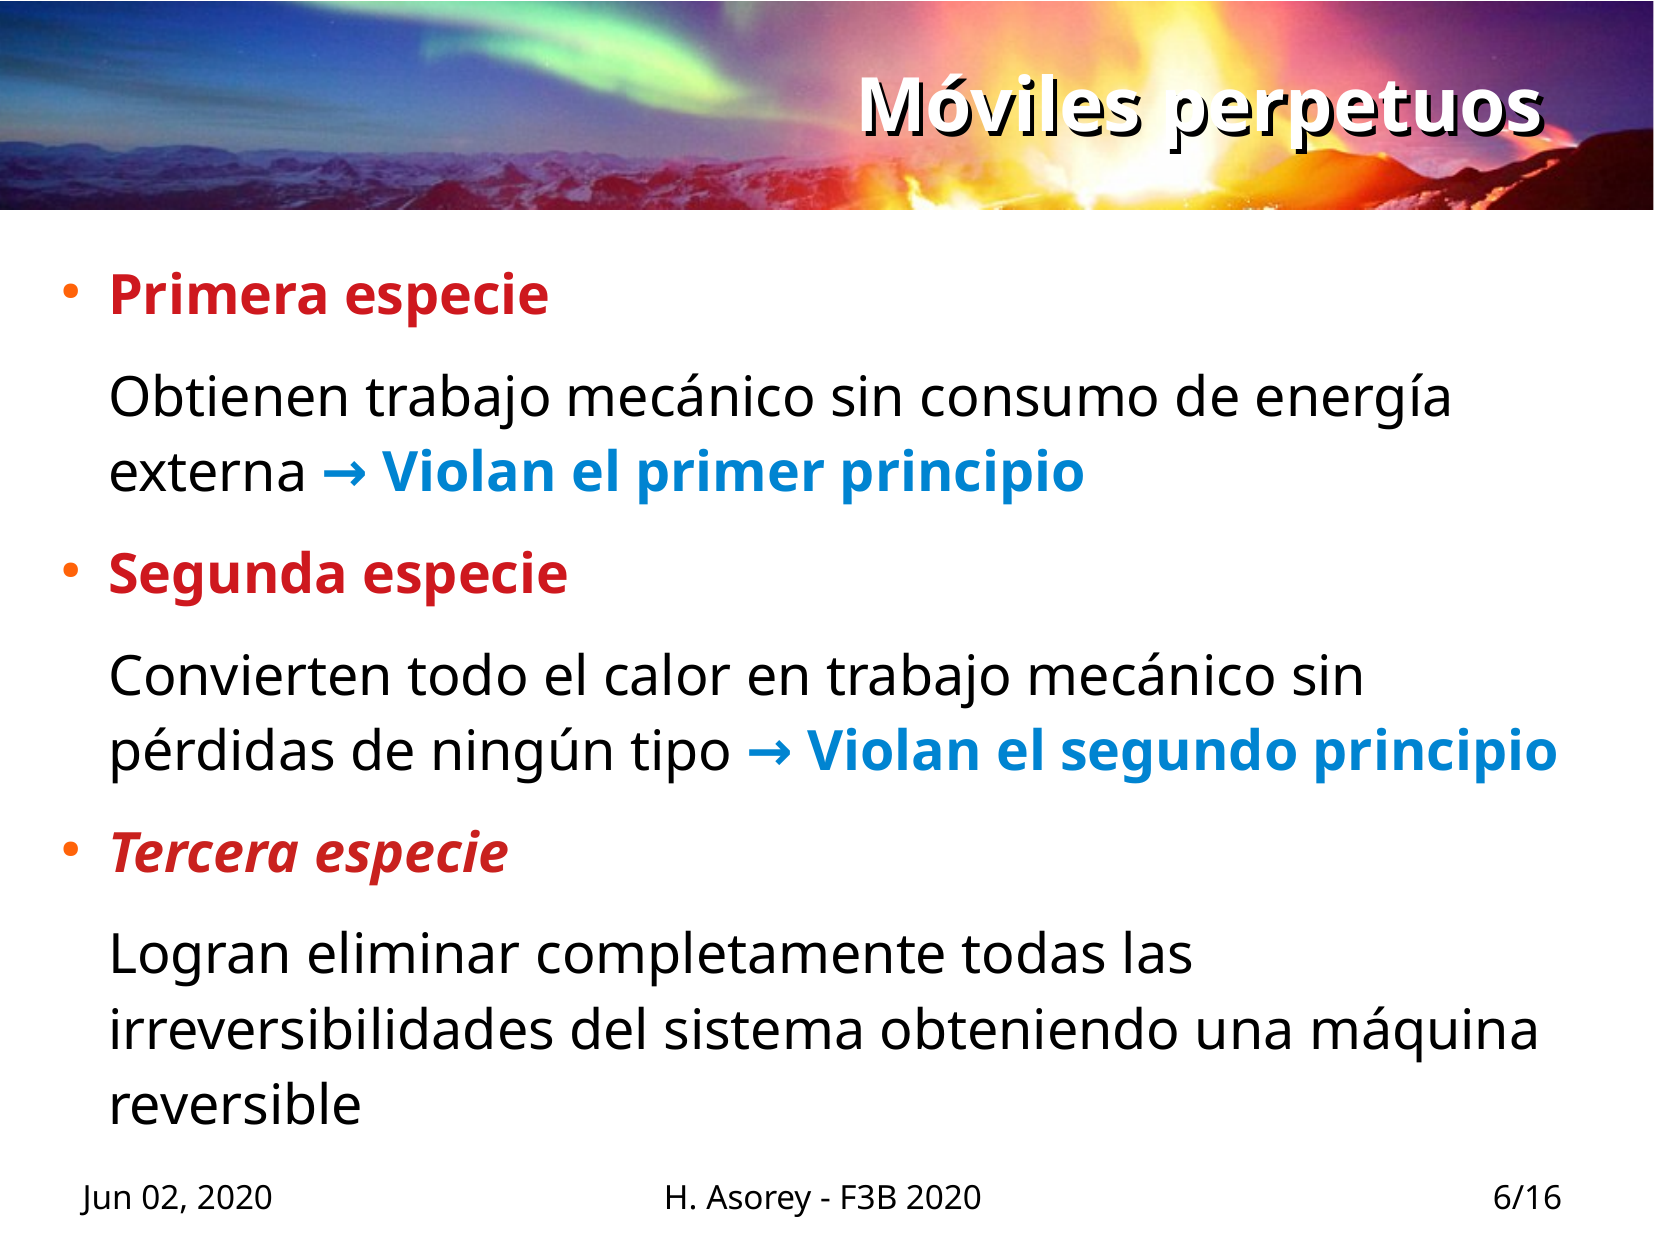

# Móviles perpetuos
Primera especie
Obtienen trabajo mecánico sin consumo de energía externa → Violan el primer principio
Segunda especie
Convierten todo el calor en trabajo mecánico sin pérdidas de ningún tipo → Violan el segundo principio
Tercera especie
Logran eliminar completamente todas las irreversibilidades del sistema obteniendo una máquina reversible
Jun 02, 2020
H. Asorey - F3B 2020
6